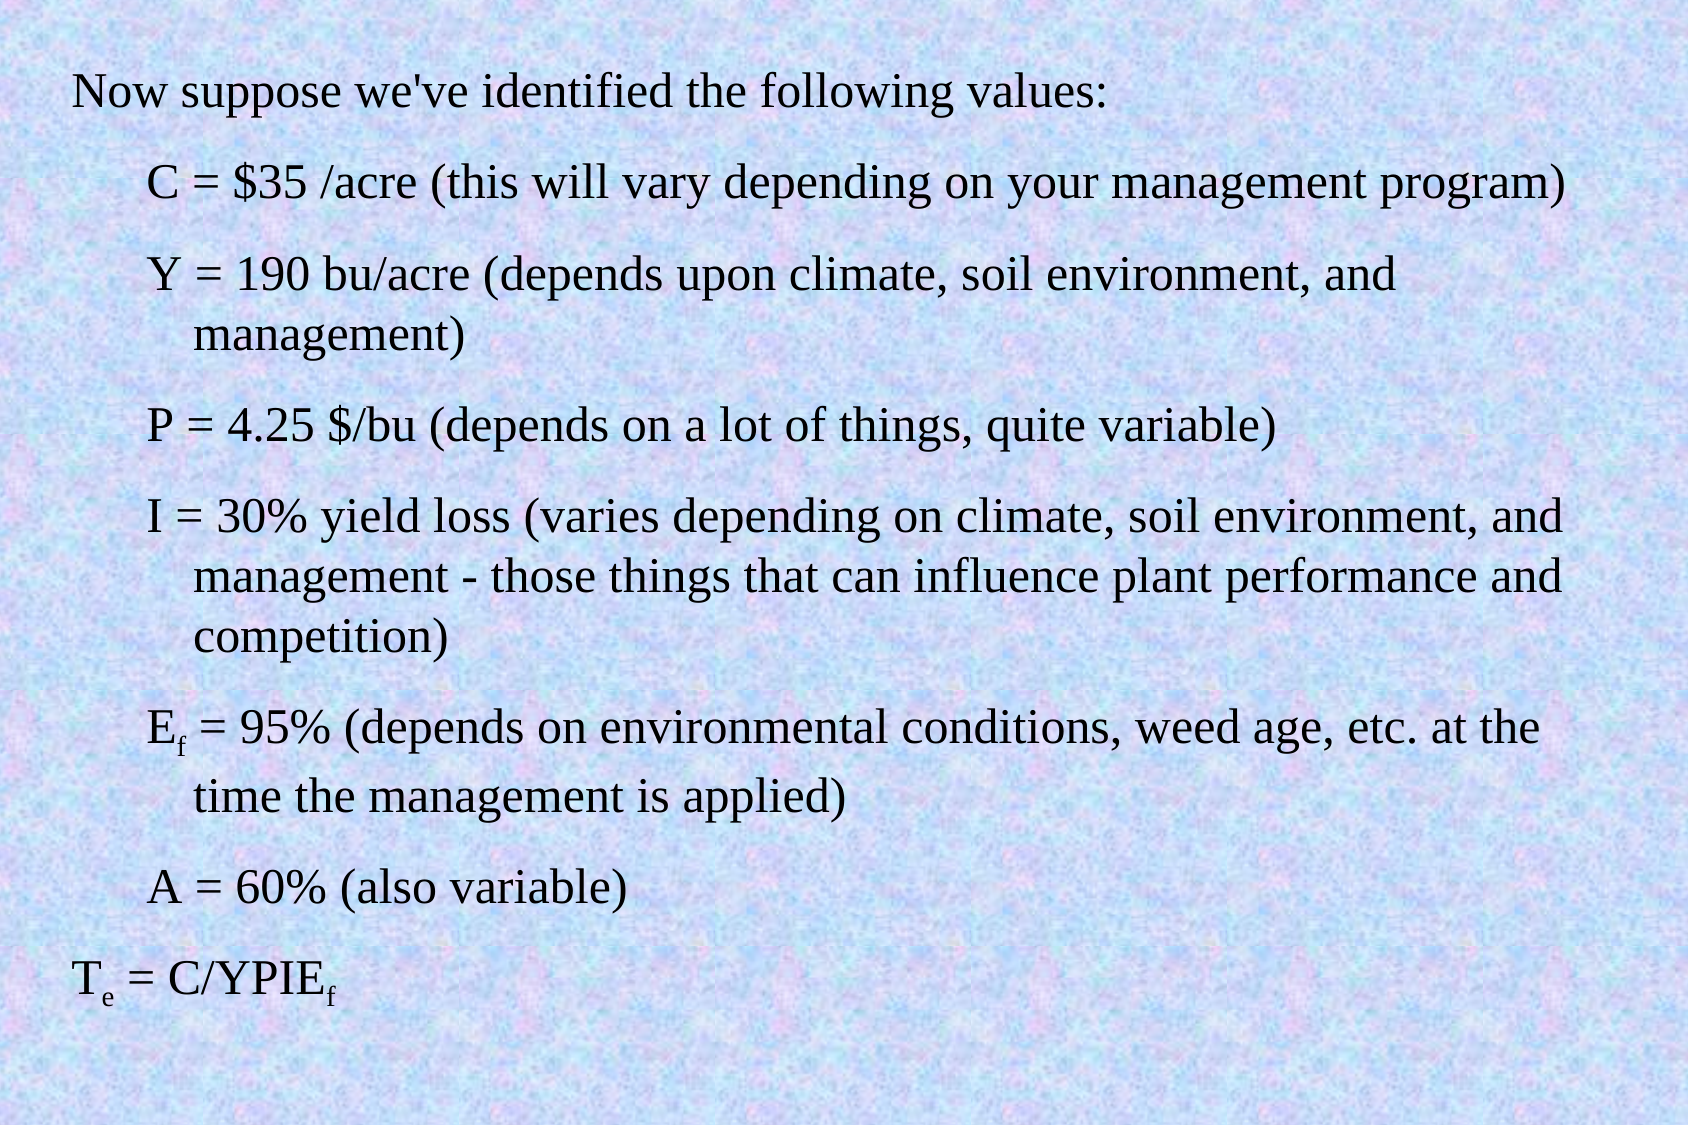

# Now suppose we've identified the following values:
C = $35 /acre (this will vary depending on your management program)
Y = 190 bu/acre (depends upon climate, soil environment, and management)
P = 4.25 $/bu (depends on a lot of things, quite variable)
I = 30% yield loss (varies depending on climate, soil environment, and management - those things that can influence plant performance and competition)
Ef = 95% (depends on environmental conditions, weed age, etc. at the time the management is applied)
A = 60% (also variable)
Te = C/YPIEf